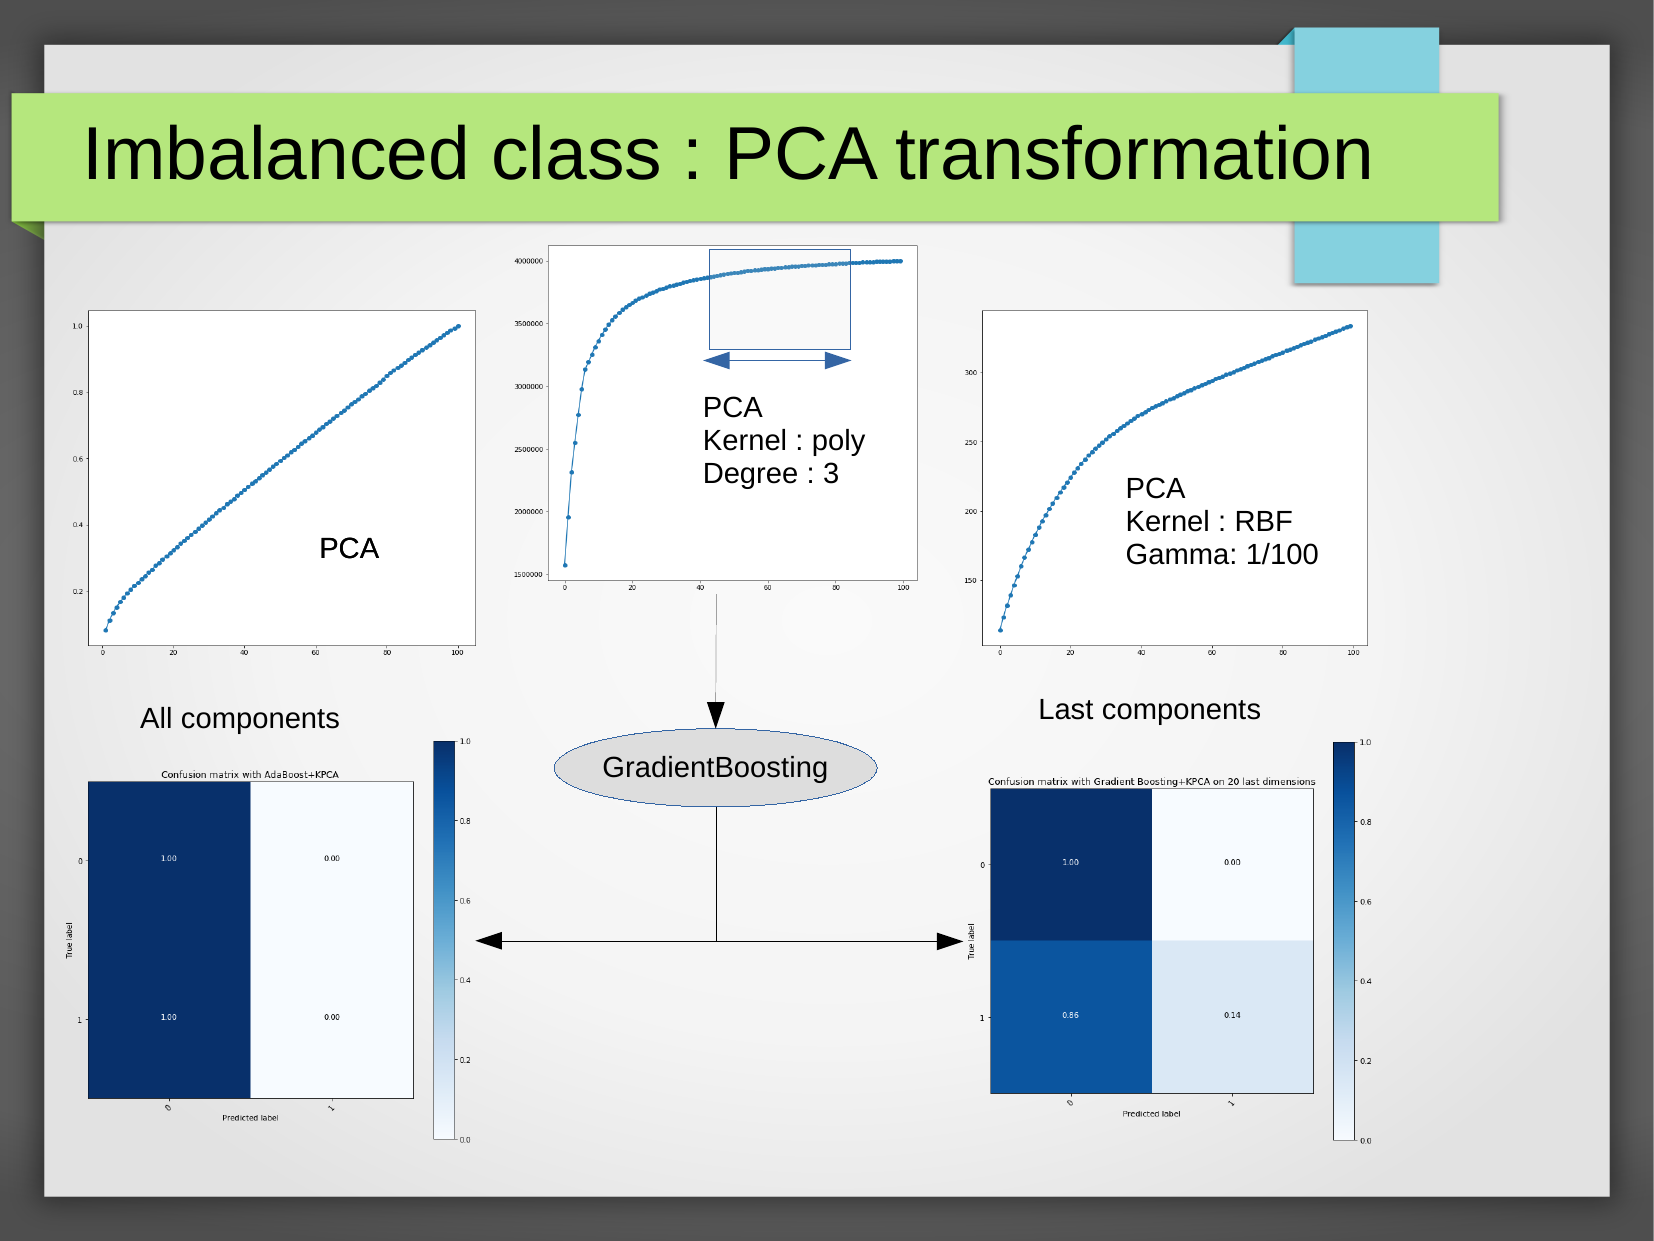

# Imbalanced class : PCA transformation
PCA
Kernel : poly
Degree : 3
PCA
Kernel : RBF
Gamma: 1/100
PCA
PCA
Last components
All components
GradientBoosting